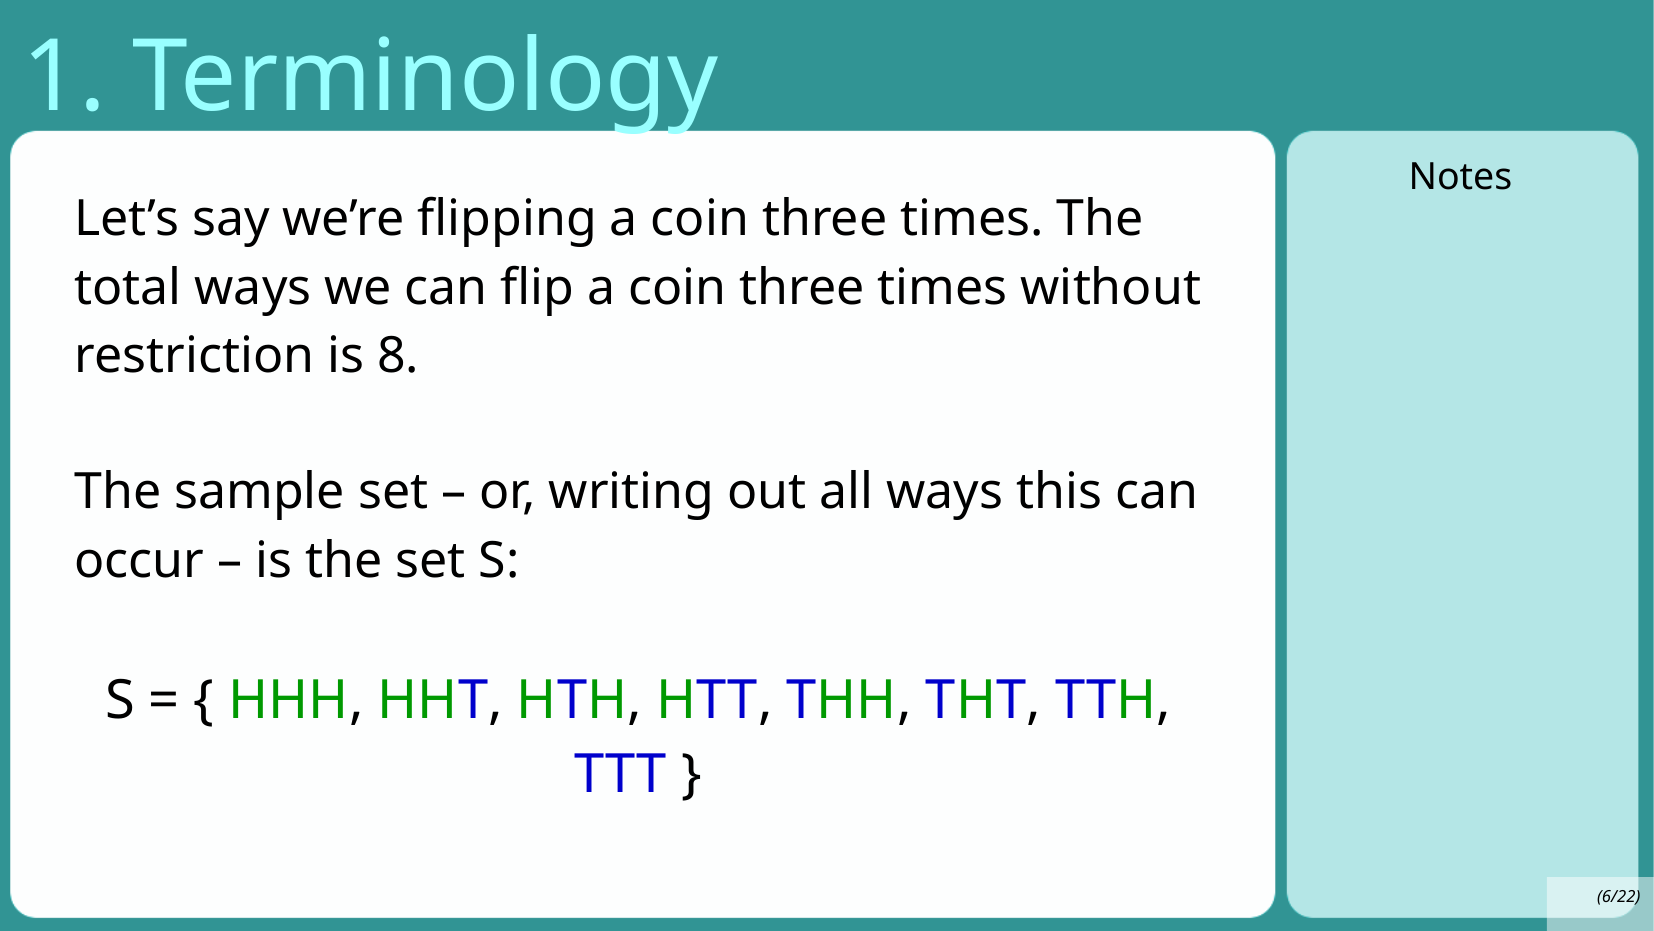

# 1. Terminology
Notes
Let’s say we’re flipping a coin three times. The total ways we can flip a coin three times without restriction is 8.
The sample set – or, writing out all ways this can occur – is the set S:
S = { HHH, HHT, HTH, HTT, THH, THT, TTH, TTT }